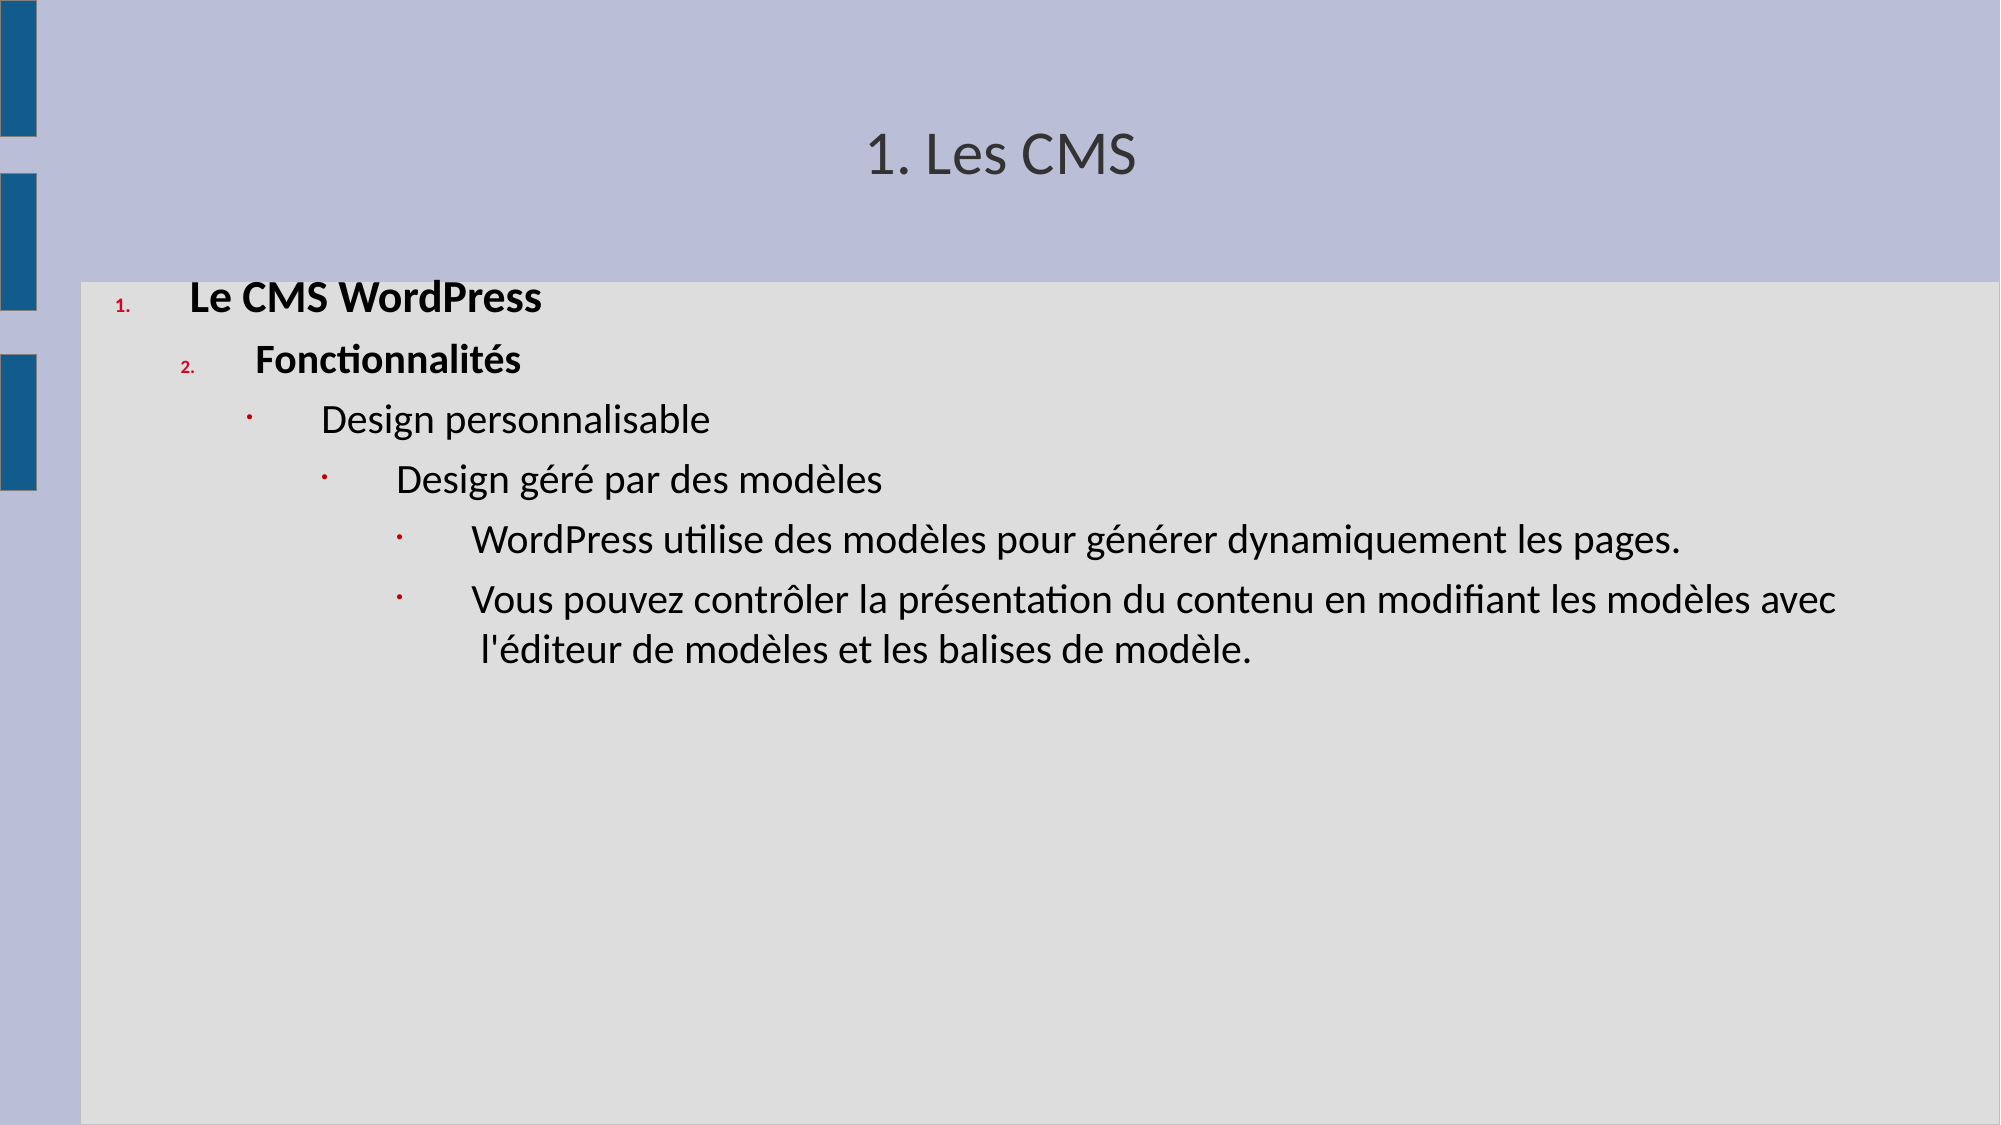

# 1. Les CMS
Le CMS WordPress
Fonctionnalités
Design personnalisable
Design géré par des modèles
WordPress utilise des modèles pour générer dynamiquement les pages.
Vous pouvez contrôler la présentation du contenu en modifiant les modèles avec l'éditeur de modèles et les balises de modèle.